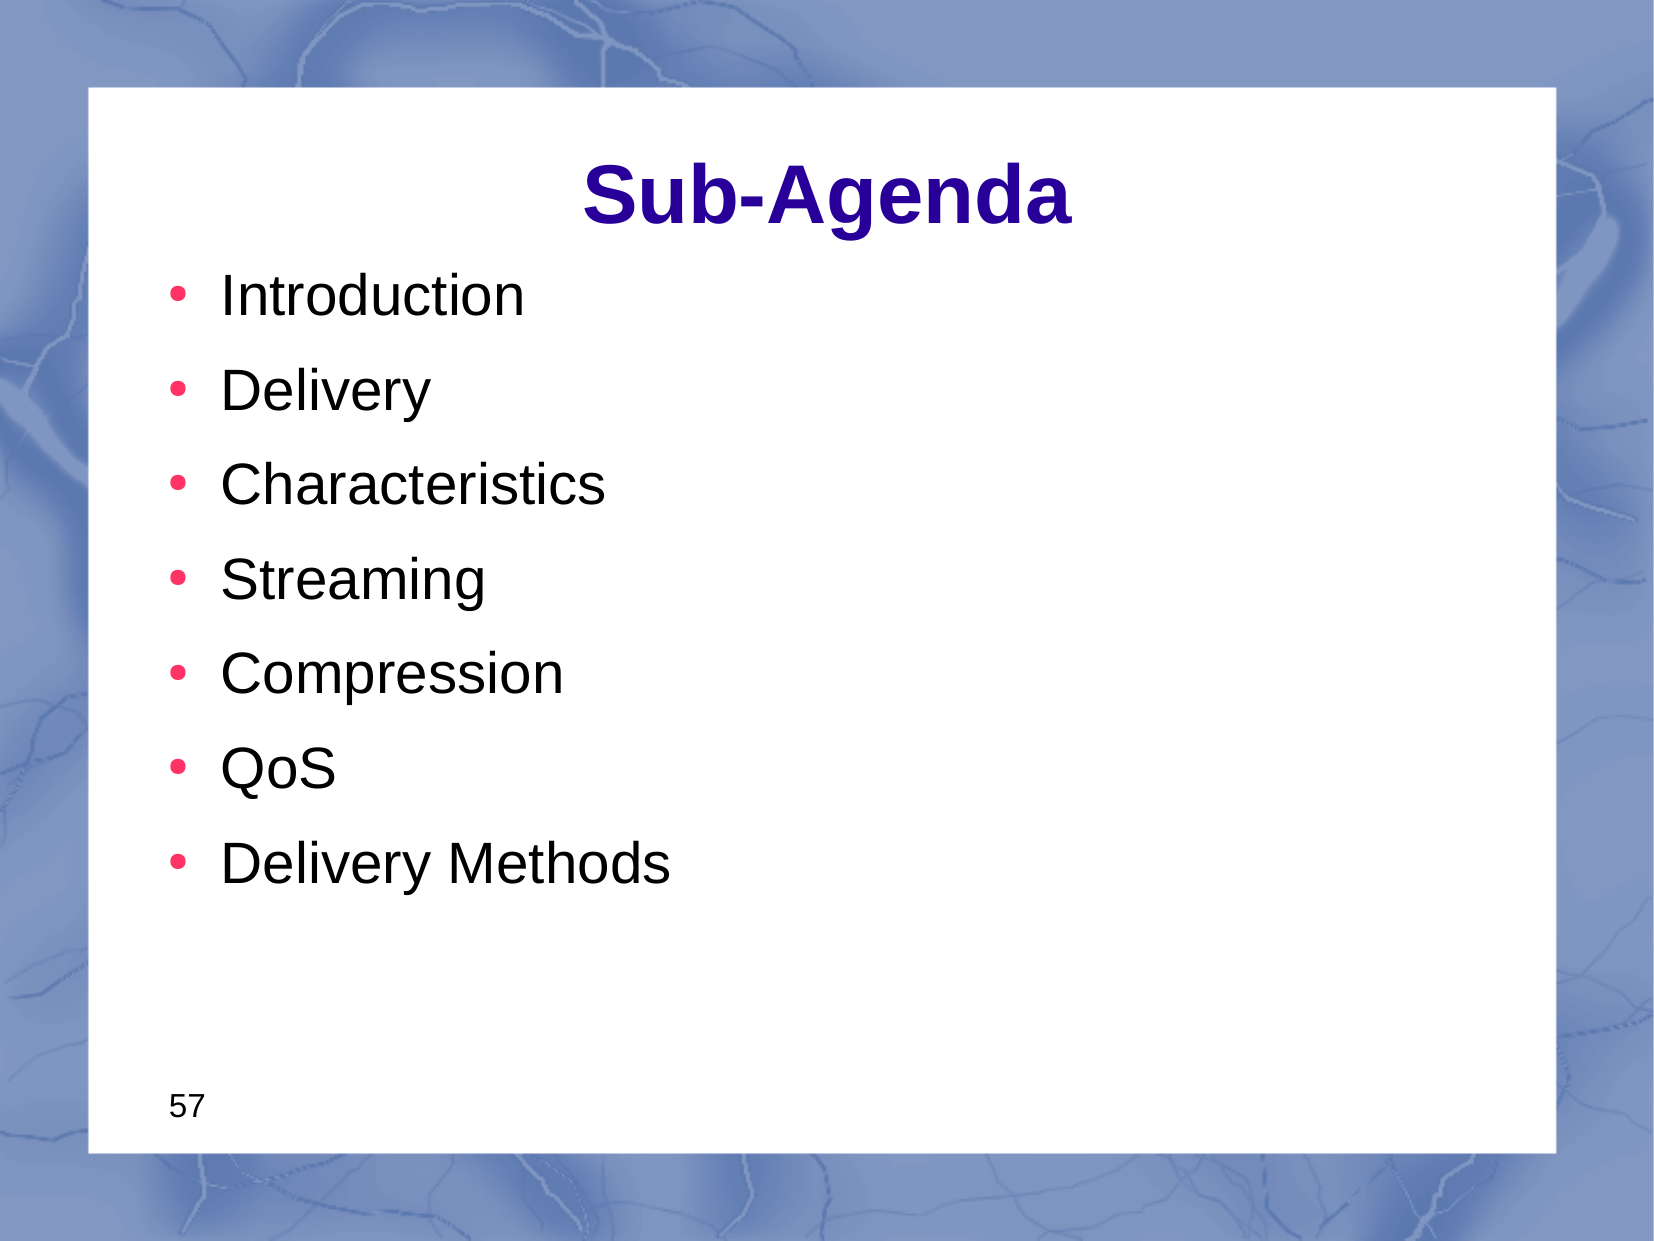

# Sub-Agenda
Introduction
Delivery
Characteristics
Streaming
Compression
QoS
Delivery Methods
57